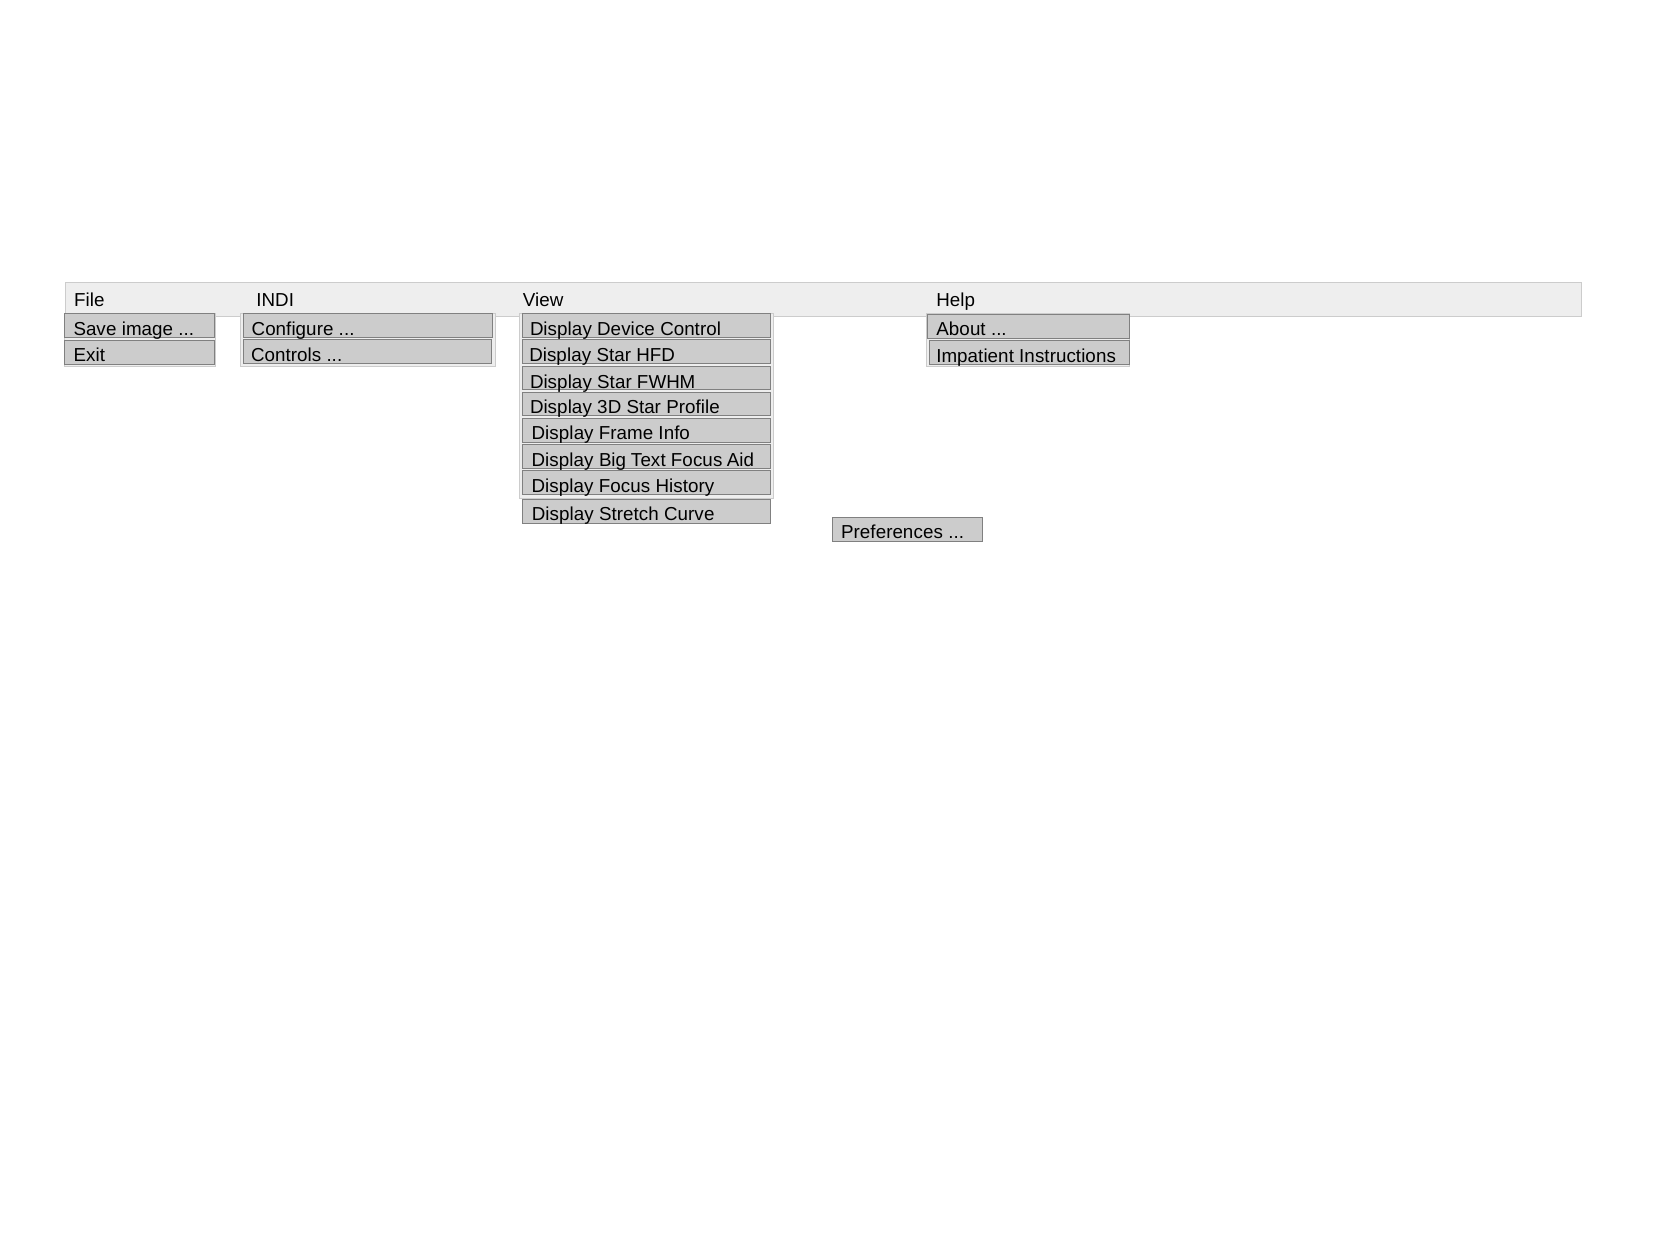

File
View
INDI
Help
Configure ...
Display Device Control
Save image ...
About ...
Controls ...
Display Star HFD
Exit
Impatient Instructions
Display Star FWHM
Display 3D Star Profile
Display Frame Info
Display Big Text Focus Aid
Display Focus History
Display Stretch Curve
Preferences ...